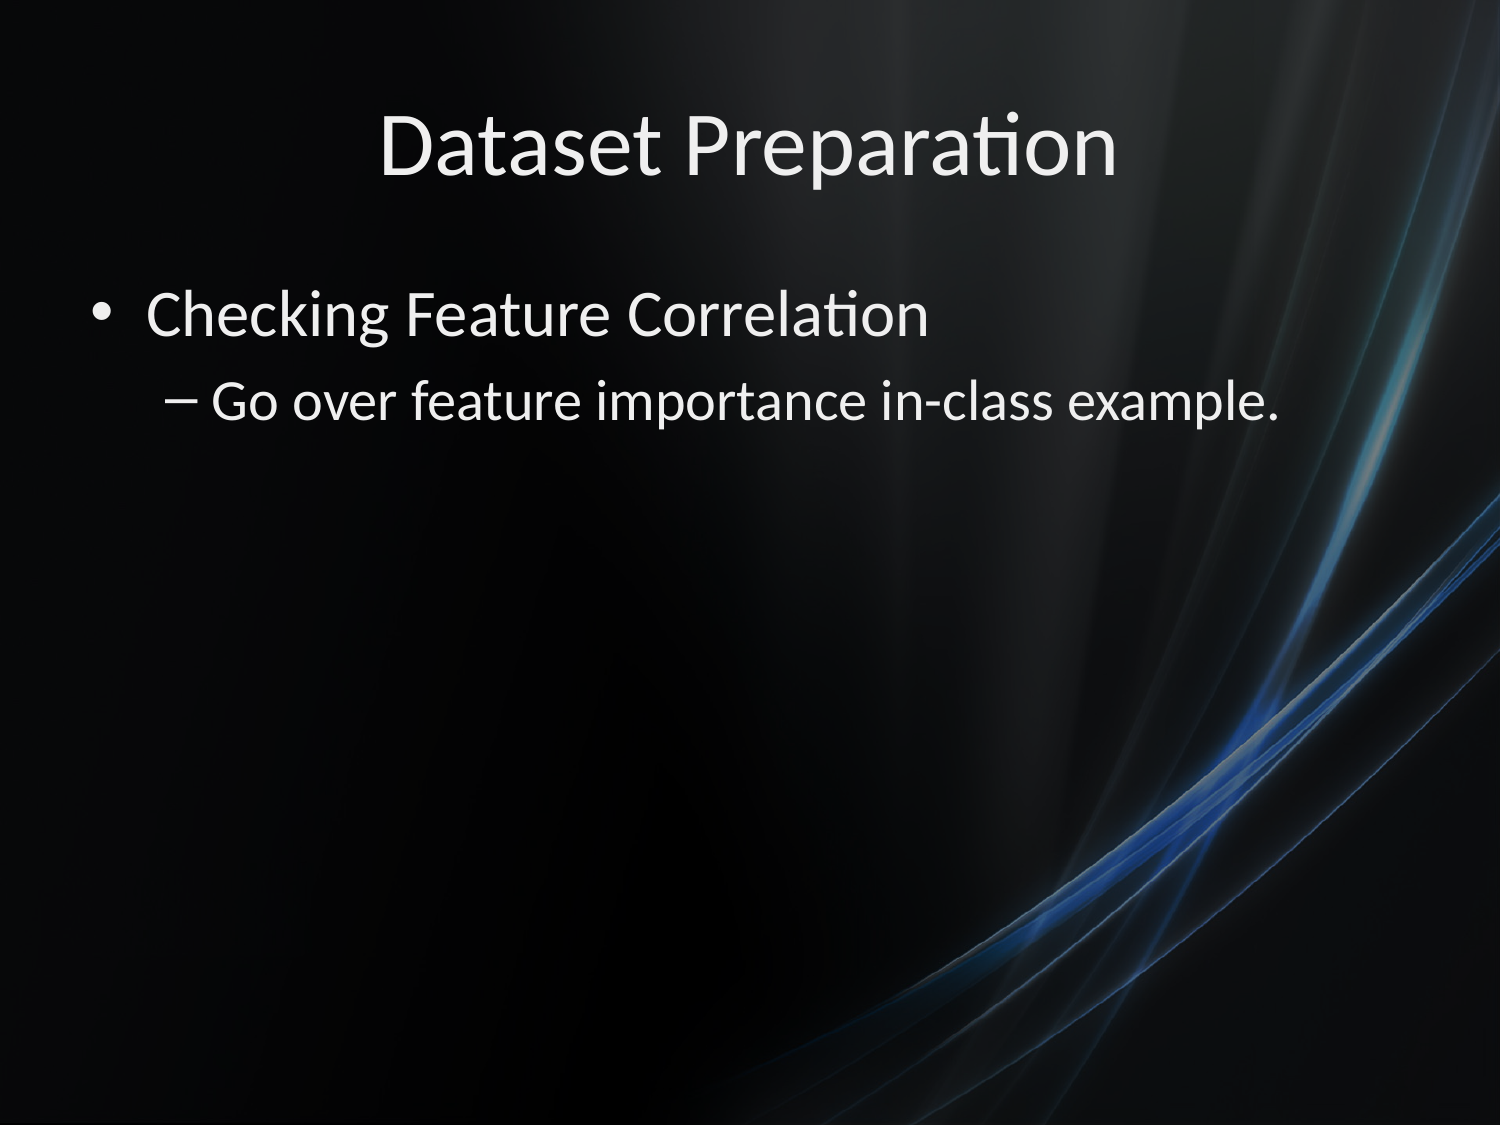

# Dataset Preparation
Checking Feature Correlation
Go over feature importance in-class example.